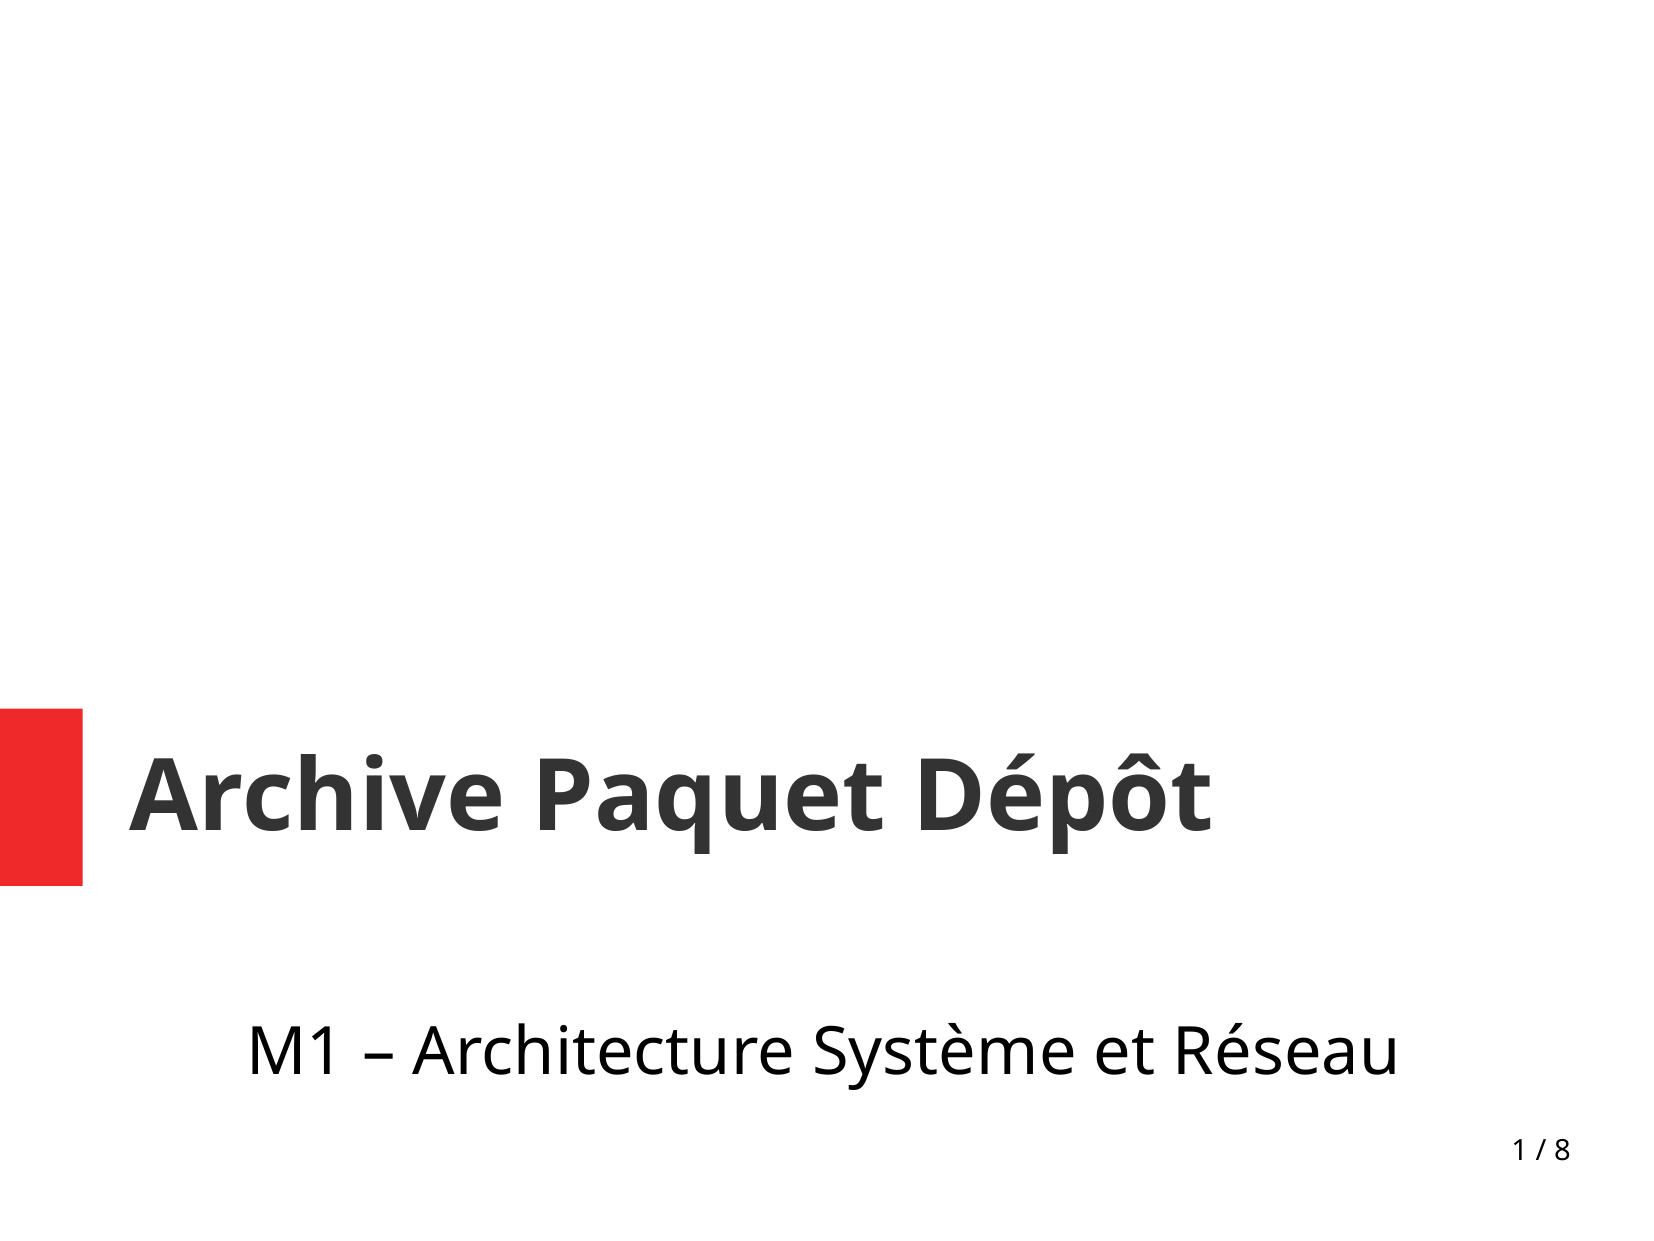

# Archive Paquet Dépôt
M1 – Architecture Système et Réseau
1